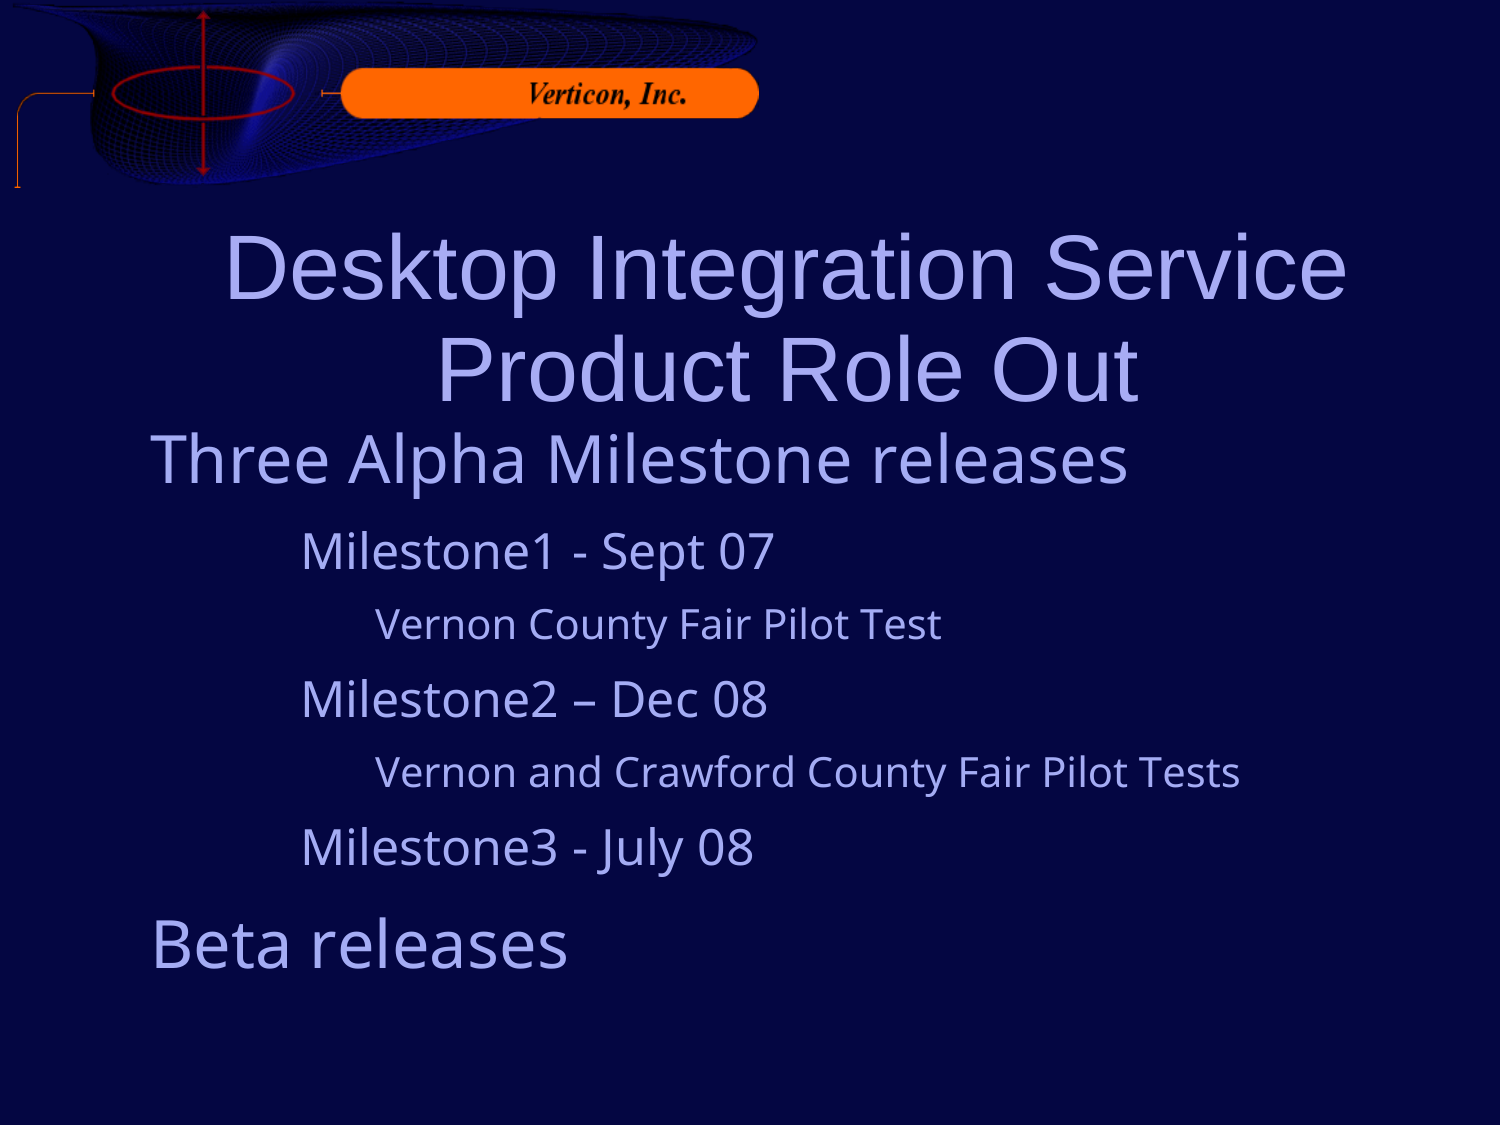

# Desktop Integration Service Product Role Out
Three Alpha Milestone releases
Milestone1 - Sept 07
Vernon County Fair Pilot Test
Milestone2 – Dec 08
Vernon and Crawford County Fair Pilot Tests
Milestone3 - July 08
Beta releases